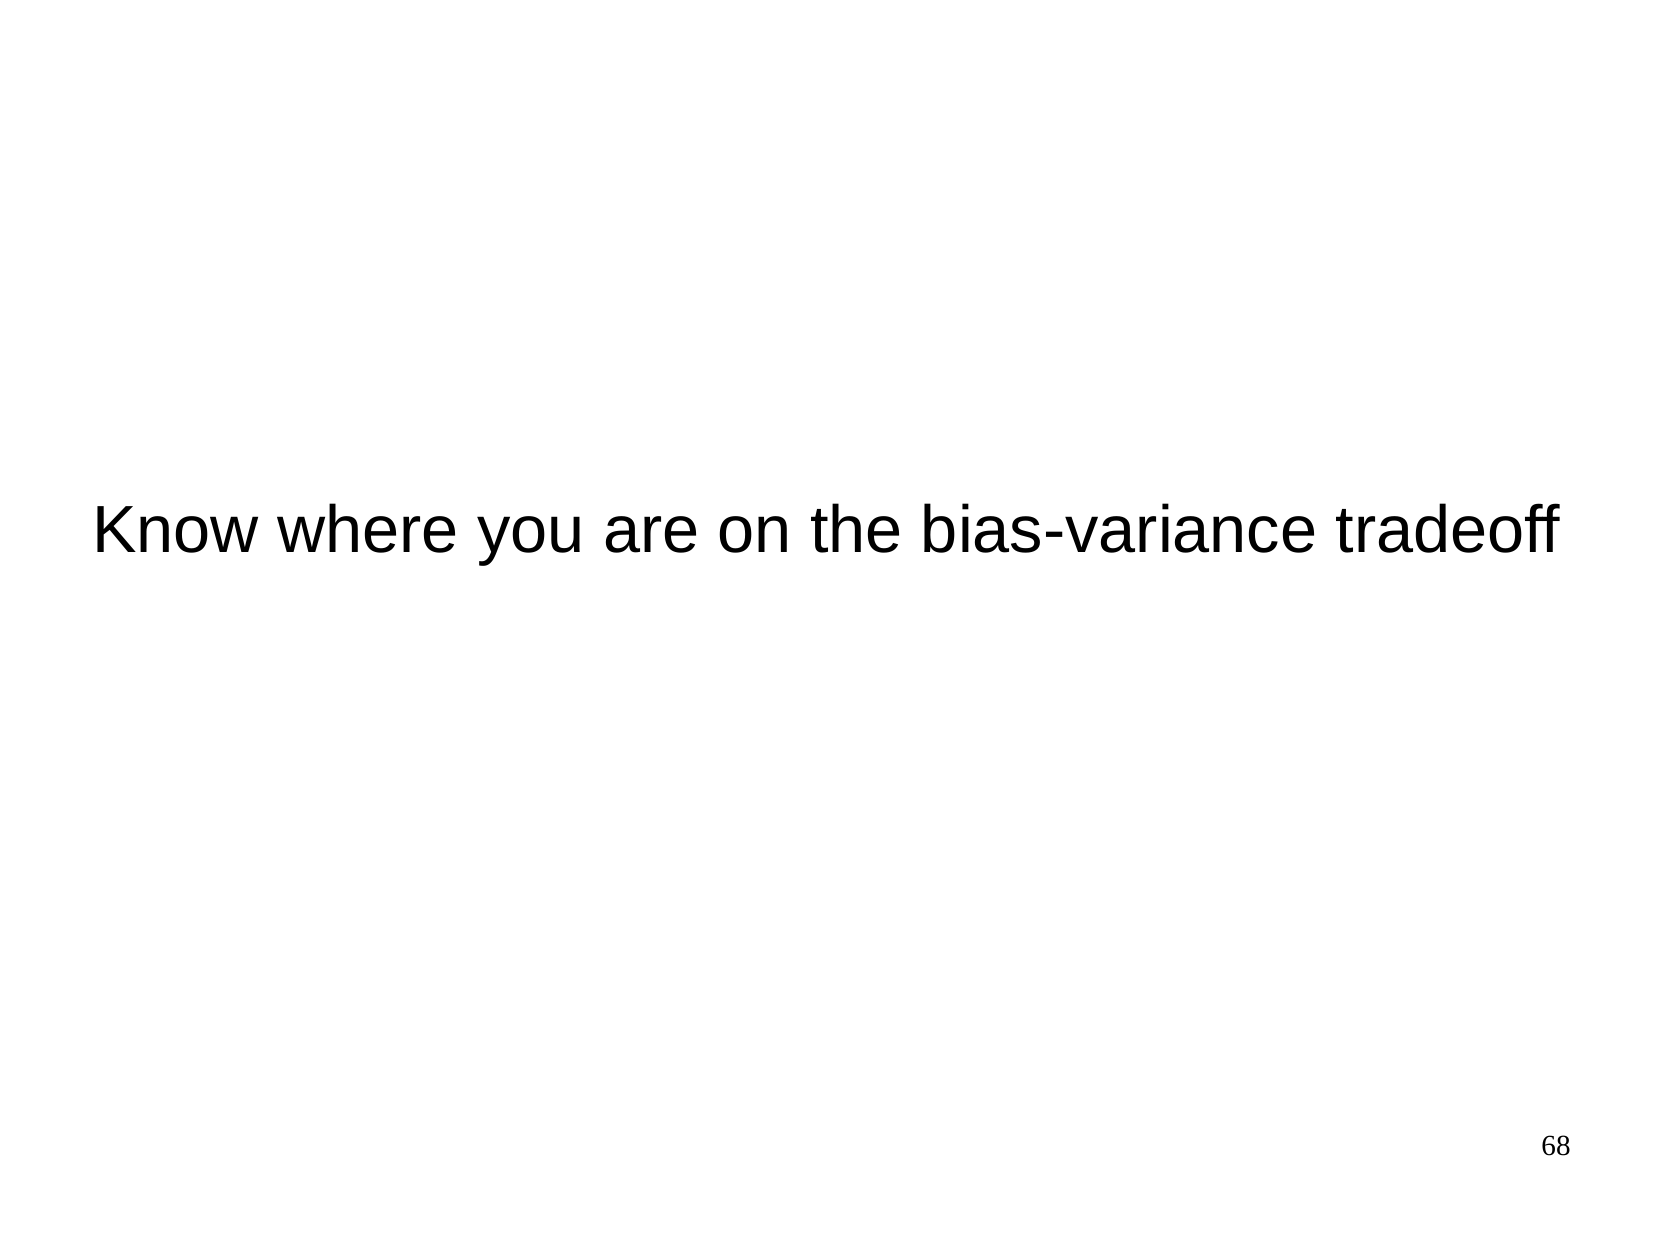

# Know where you are on the bias-variance tradeoff
68